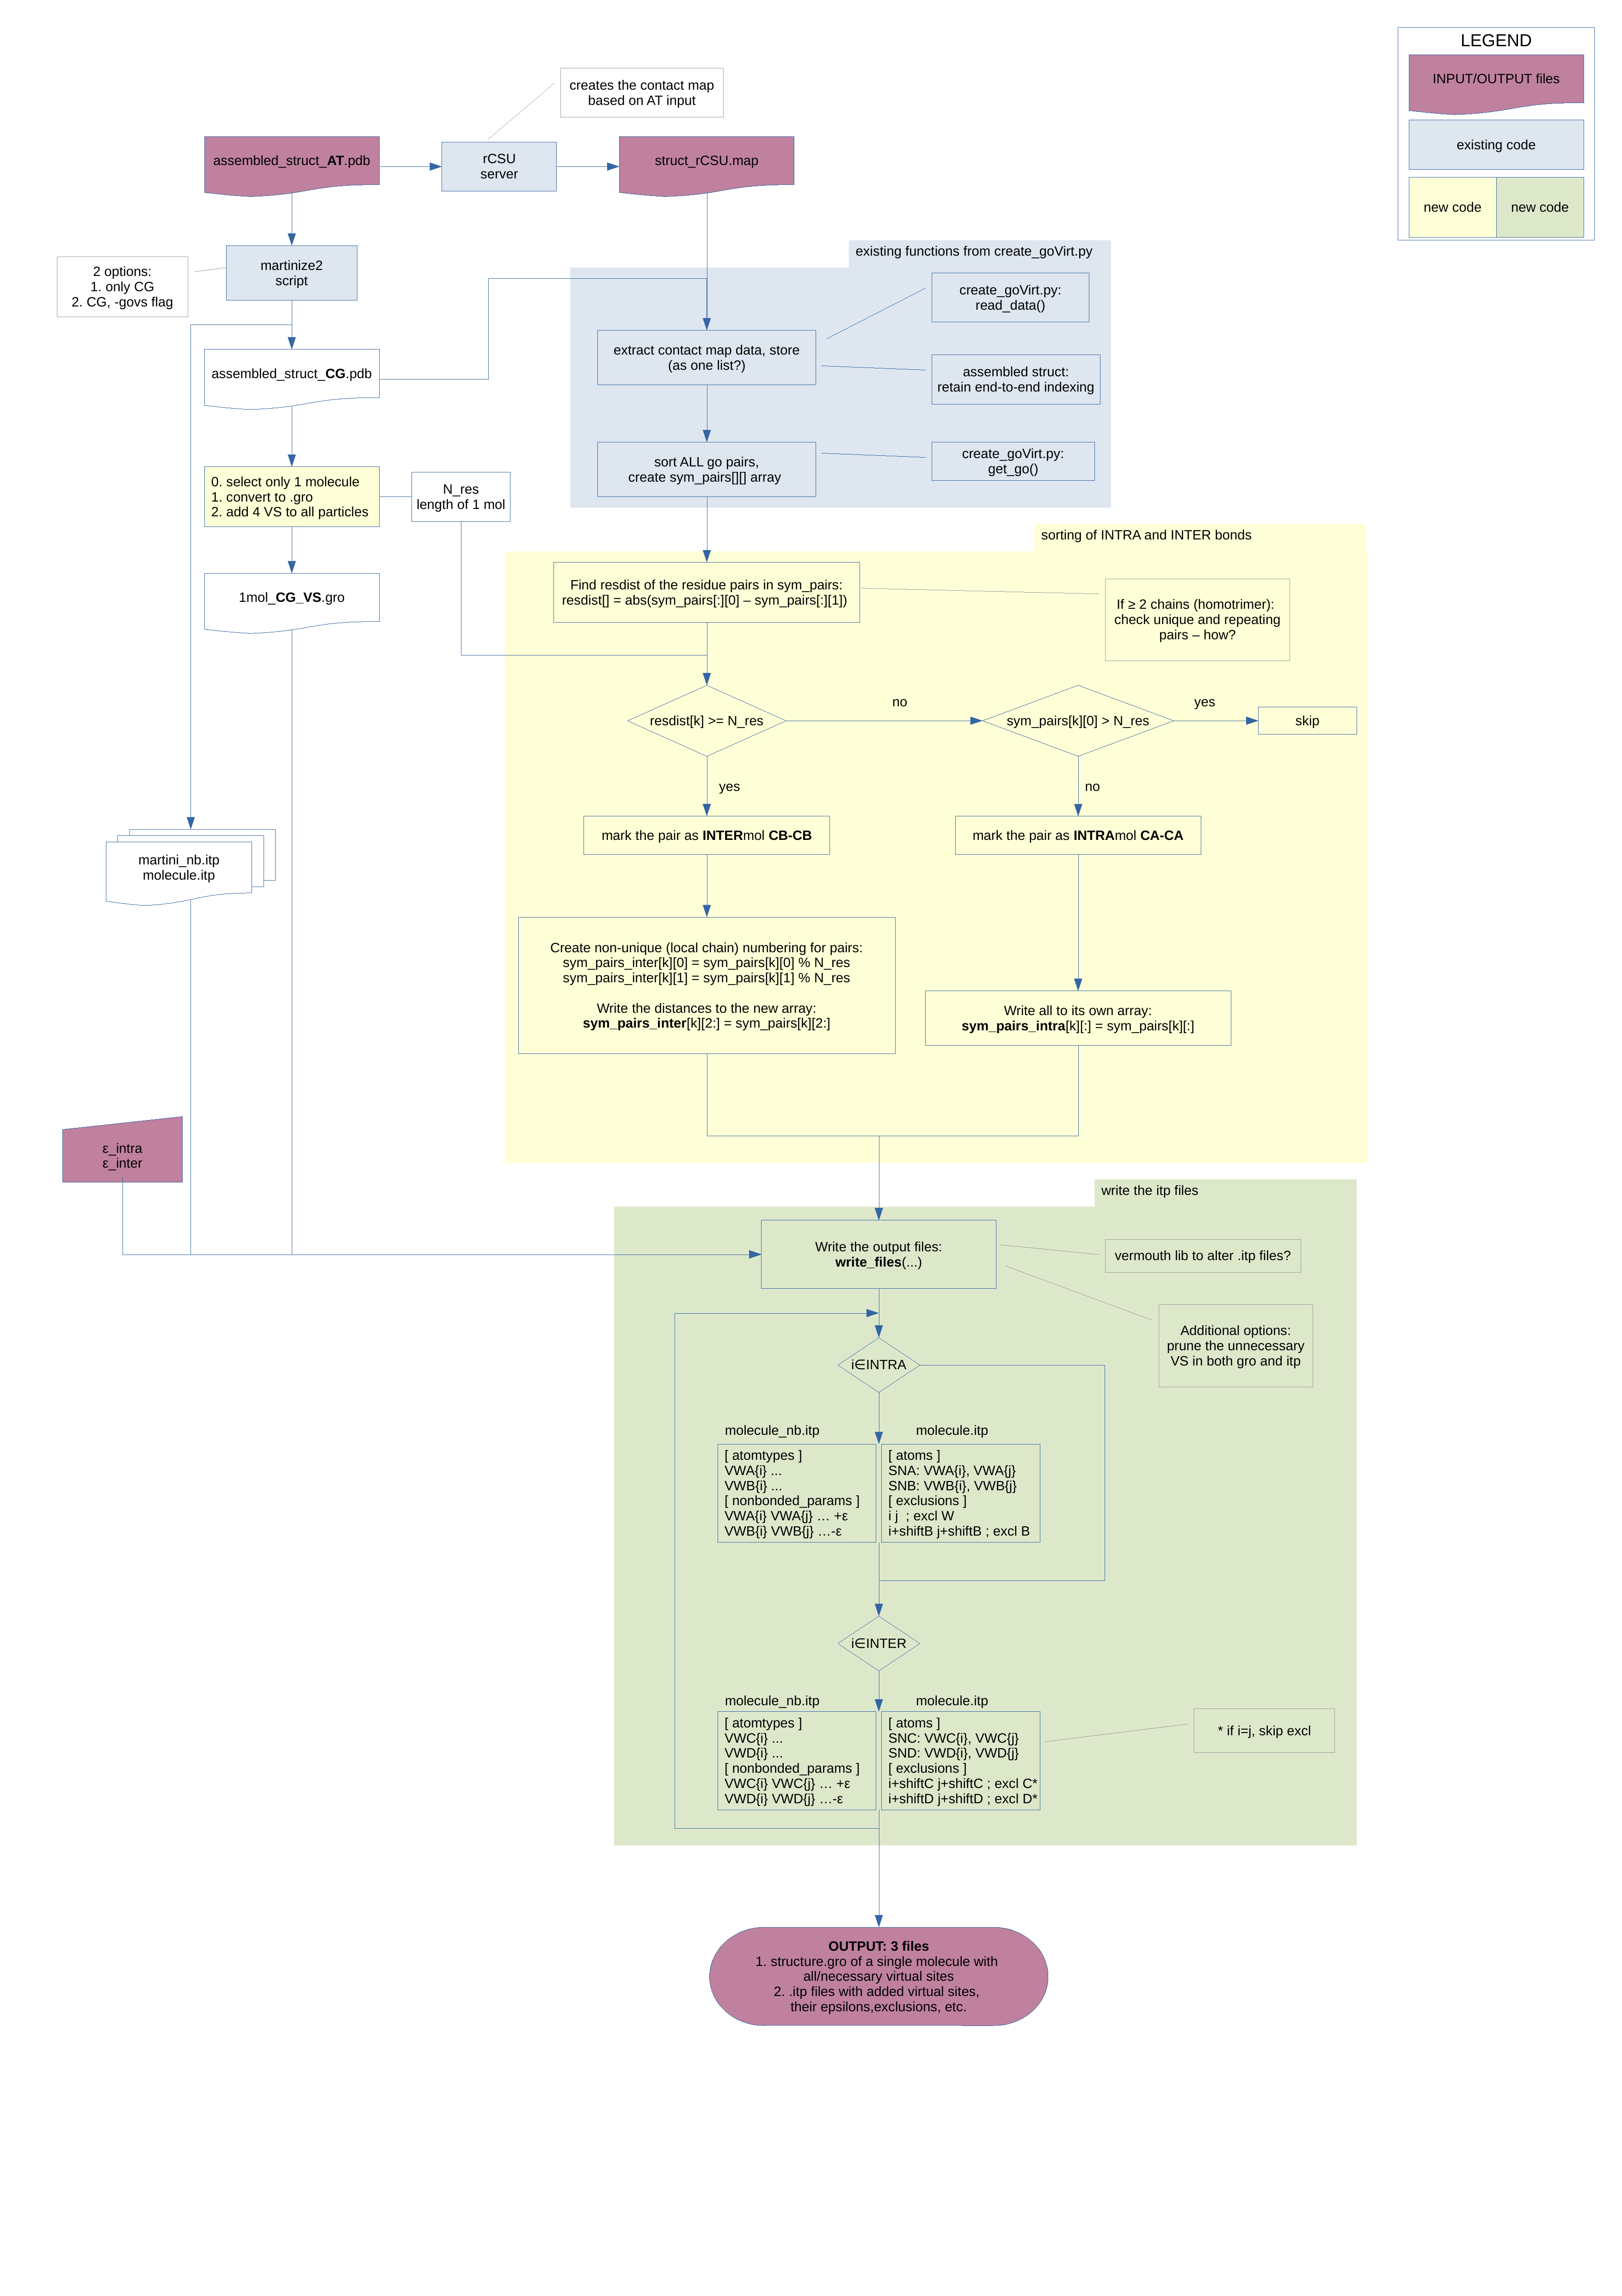

LEGEND
INPUT/OUTPUT files
existing code
new code
new code
creates the contact map
based on AT input
assembled_struct_AT.pdb
struct_rCSU.map
rCSU
server
existing functions from create_goVirt.py
martinize2
script
2 options:
1. only CG
2. CG, -govs flag
create_goVirt.py:
read_data()
extract contact map data, store
(as one list?)
assembled_struct_CG.pdb
assembled struct:
retain end-to-end indexing
sort ALL go pairs,
create sym_pairs[][] array
create_goVirt.py:
get_go()
0. select only 1 molecule
1. convert to .gro
2. add 4 VS to all particles
N_res
length of 1 mol
sorting of INTRA and INTER bonds
Find resdist of the residue pairs in sym_pairs:
resdist[] = abs(sym_pairs[:][0] – sym_pairs[:][1])
1mol_CG_VS.gro
If ≥ 2 chains (homotrimer):
check unique and repeating pairs – how?
resdist[k] >= N_res
sym_pairs[k][0] > N_res
yes
no
skip
yes
no
mark the pair as INTERmol CB-CB
mark the pair as INTRAmol CA-CA
martini_nb.itp
molecule.itp
Create non-unique (local chain) numbering for pairs:
sym_pairs_inter[k][0] = sym_pairs[k][0] % N_res
sym_pairs_inter[k][1] = sym_pairs[k][1] % N_res
Write the distances to the new array:
sym_pairs_inter[k][2:] = sym_pairs[k][2:]
Write all to its own array:
sym_pairs_intra[k][:] = sym_pairs[k][:]
ε_intra
ε_inter
write the itp files
Write the output files:
write_files(...)
vermouth lib to alter .itp files?
Additional options:
prune the unnecessary
VS in both gro and itp
i∈INTRA
molecule_nb.itp
molecule.itp
[ atomtypes ]
VWA{i} ...
VWB{i} ...
[ nonbonded_params ]
VWA{i} VWA{j} … +ε
VWB{i} VWB{j} …-ε
[ atoms ]
SNA: VWA{i}, VWA{j}
SNB: VWB{i}, VWB{j}
[ exclusions ]
i j ; excl W
i+shiftB j+shiftB ; excl B
i∈INTER
molecule_nb.itp
molecule.itp
* if i=j, skip excl
[ atomtypes ]
VWC{i} ...
VWD{i} ...
[ nonbonded_params ]
VWC{i} VWC{j} … +ε
VWD{i} VWD{j} …-ε
[ atoms ]
SNC: VWC{i}, VWC{j}
SND: VWD{i}, VWD{j}
[ exclusions ]
i+shiftC j+shiftC ; excl C*
i+shiftD j+shiftD ; excl D*
OUTPUT: 3 files
1. structure.gro of a single molecule with
all/necessary virtual sites
2. .itp files with added virtual sites,
their epsilons,exclusions, etc.